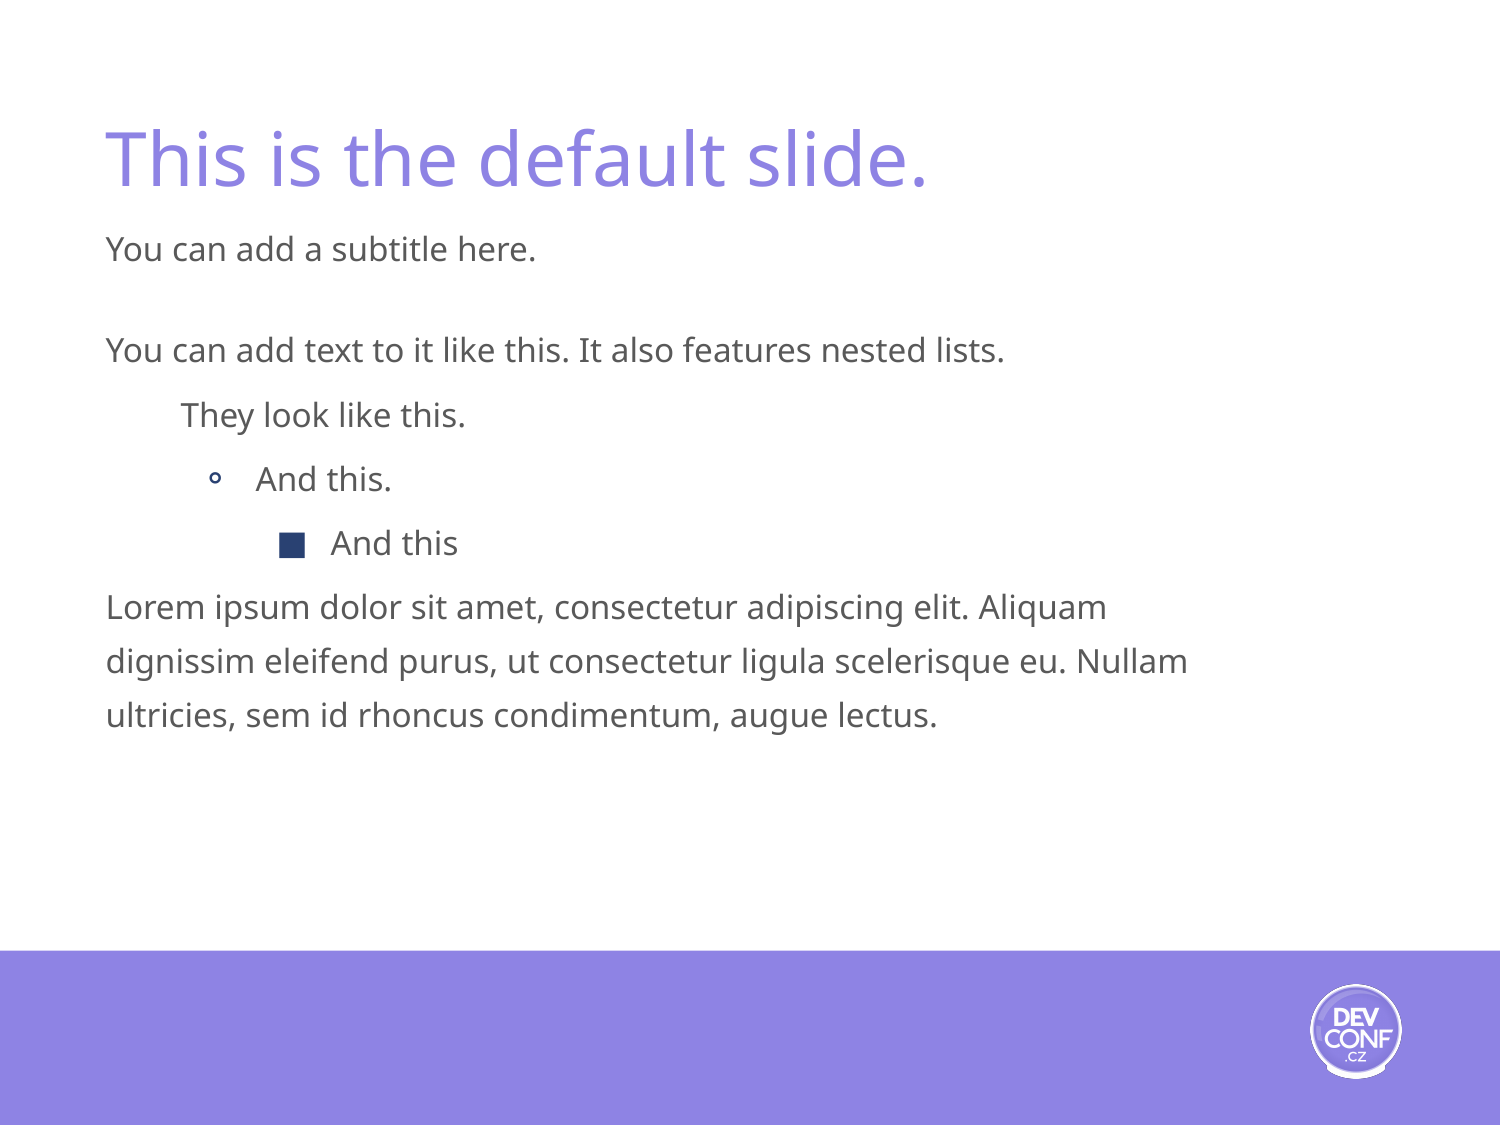

# This is the default slide.
You can add a subtitle here.
You can add text to it like this. It also features nested lists.
They look like this.
And this.
And this
Lorem ipsum dolor sit amet, consectetur adipiscing elit. Aliquam dignissim eleifend purus, ut consectetur ligula scelerisque eu. Nullam ultricies, sem id rhoncus condimentum, augue lectus.